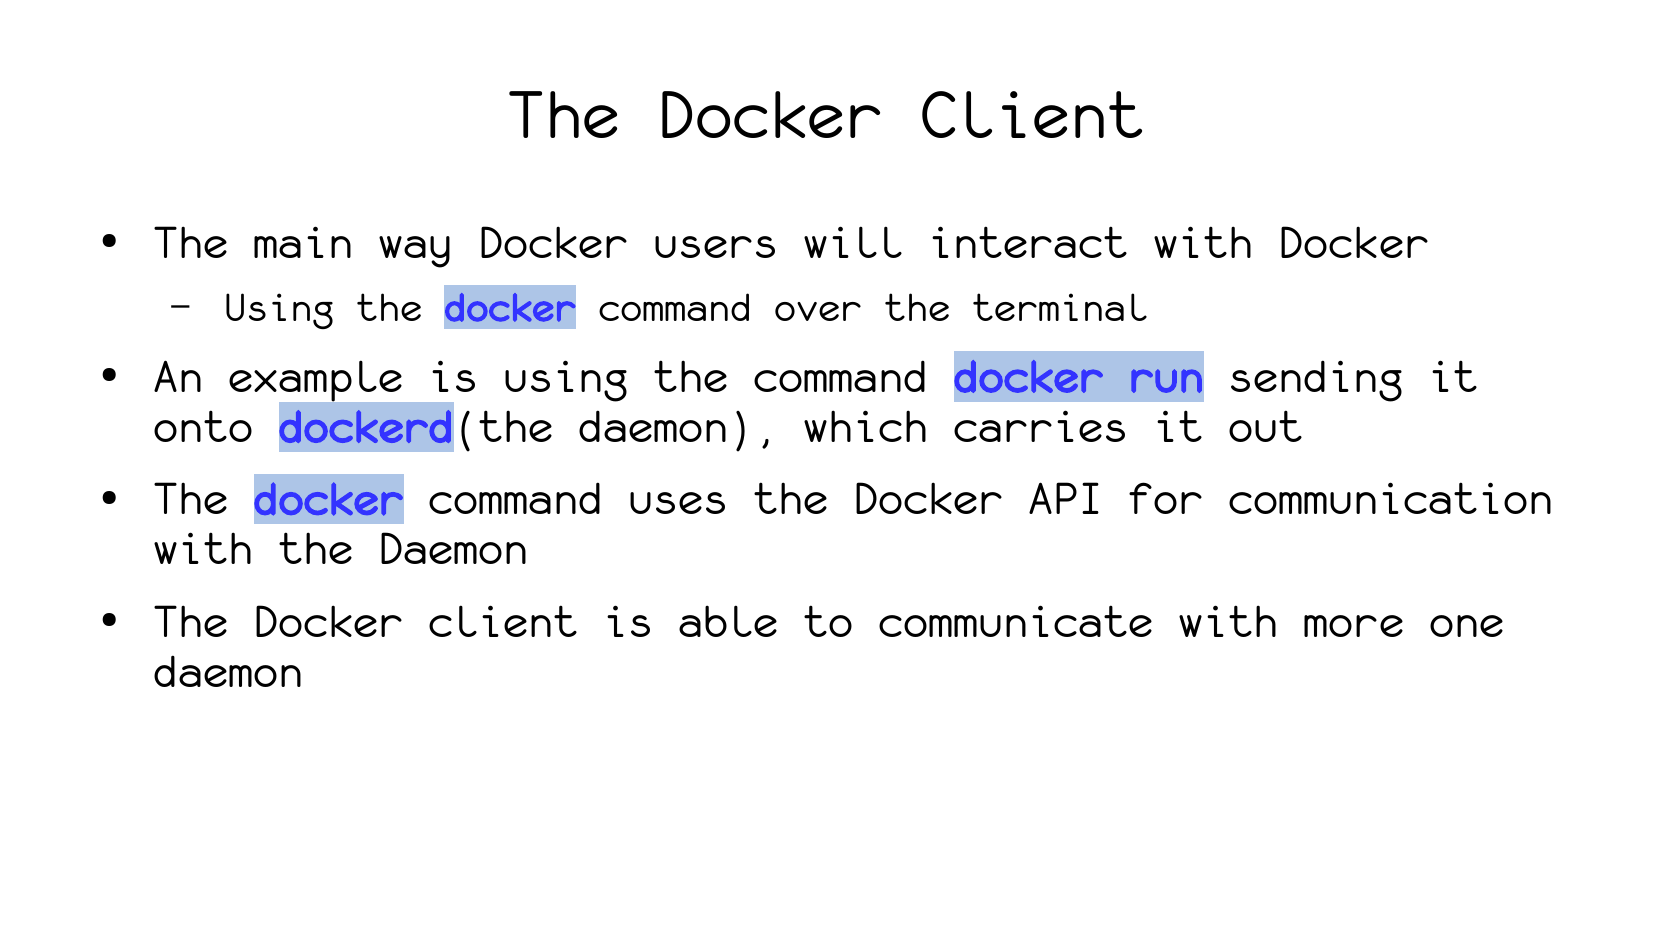

# The Docker Client
The main way Docker users will interact with Docker
Using the docker command over the terminal
An example is using the command docker run sending it onto dockerd(the daemon), which carries it out
The docker command uses the Docker API for communication with the Daemon
The Docker client is able to communicate with more one daemon